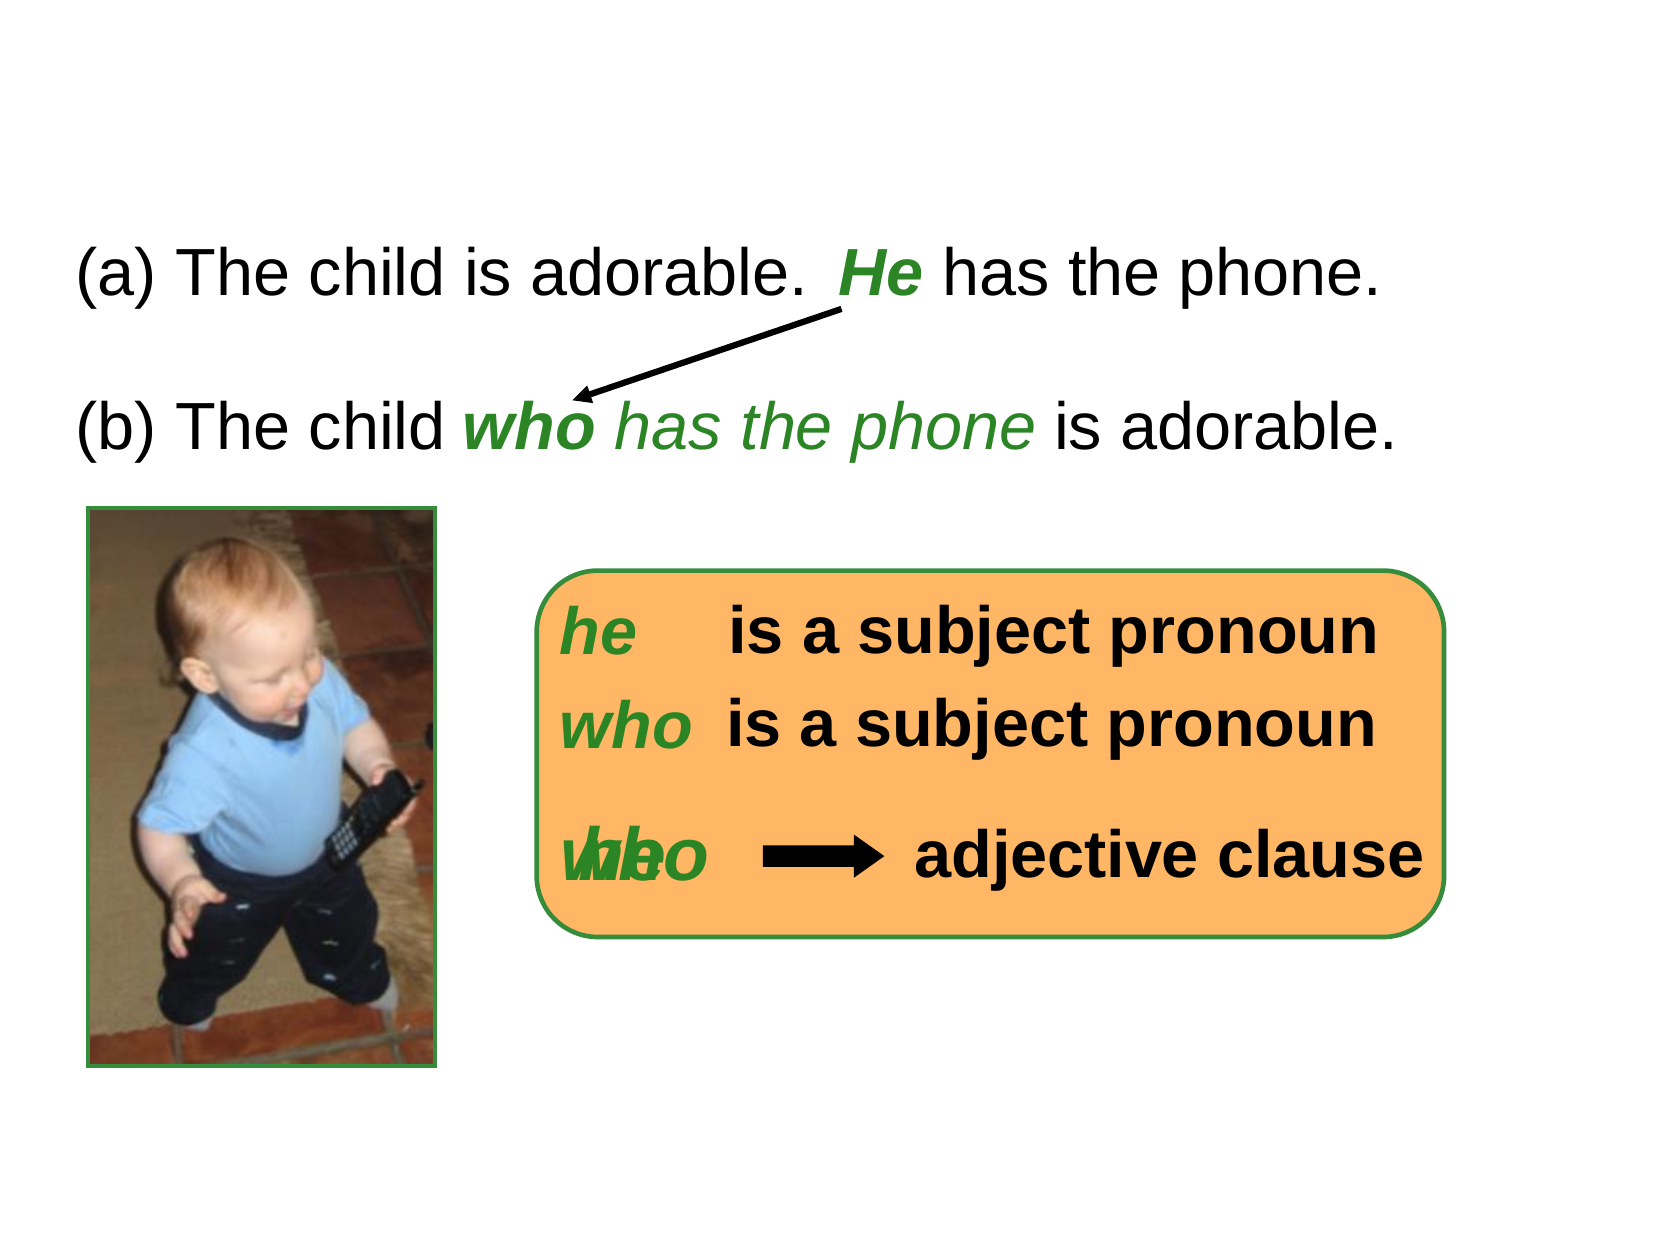

12-2 USING WHO AND WHOM IN ADJECTIVE CLAUSES
(a) The child is adorable.
He has the phone.
(b) The child is adorable.
who has the phone
	is a subject pronoun
he
 is a subject pronoun
who
who
he
adjective clause